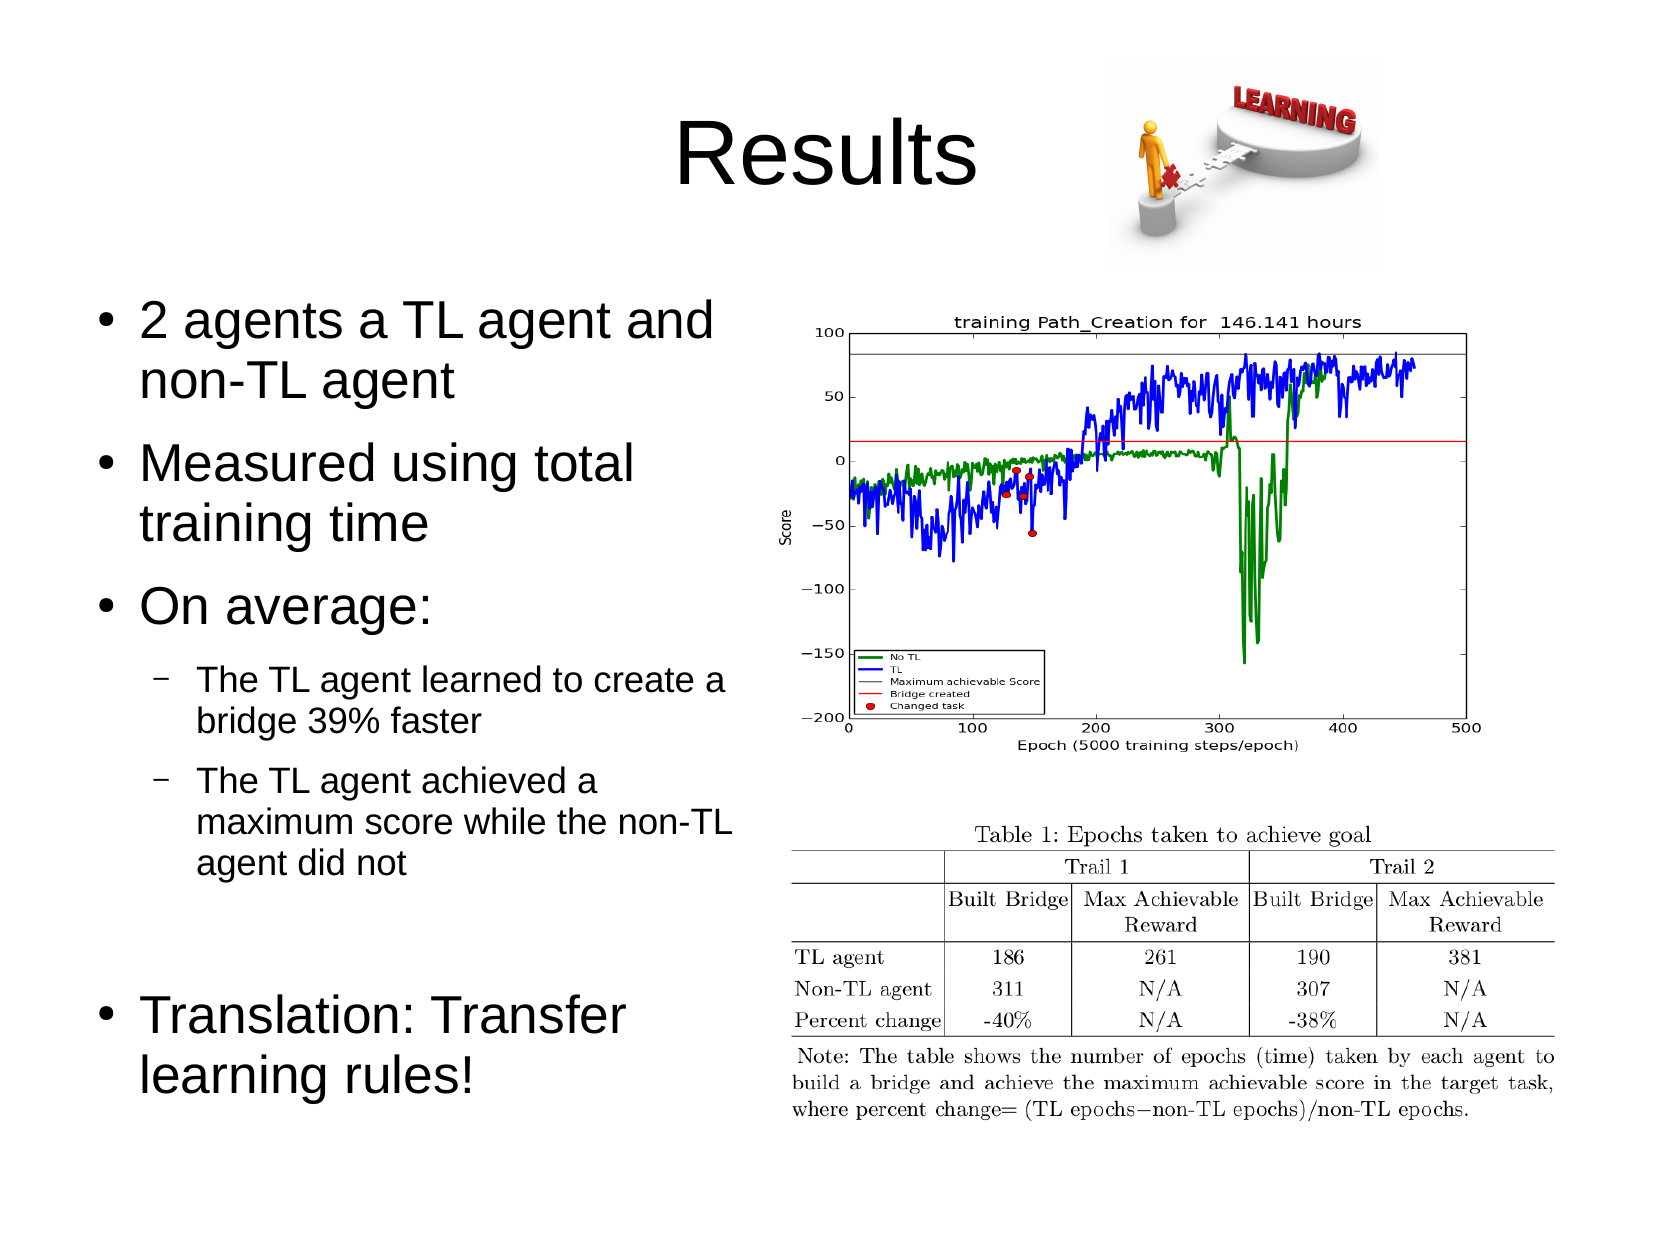

# Results
2 agents a TL agent and non-TL agent
Measured using total training time
On average:
The TL agent learned to create a bridge 39% faster
The TL agent achieved a maximum score while the non-TL agent did not
Translation: Transfer learning rules!